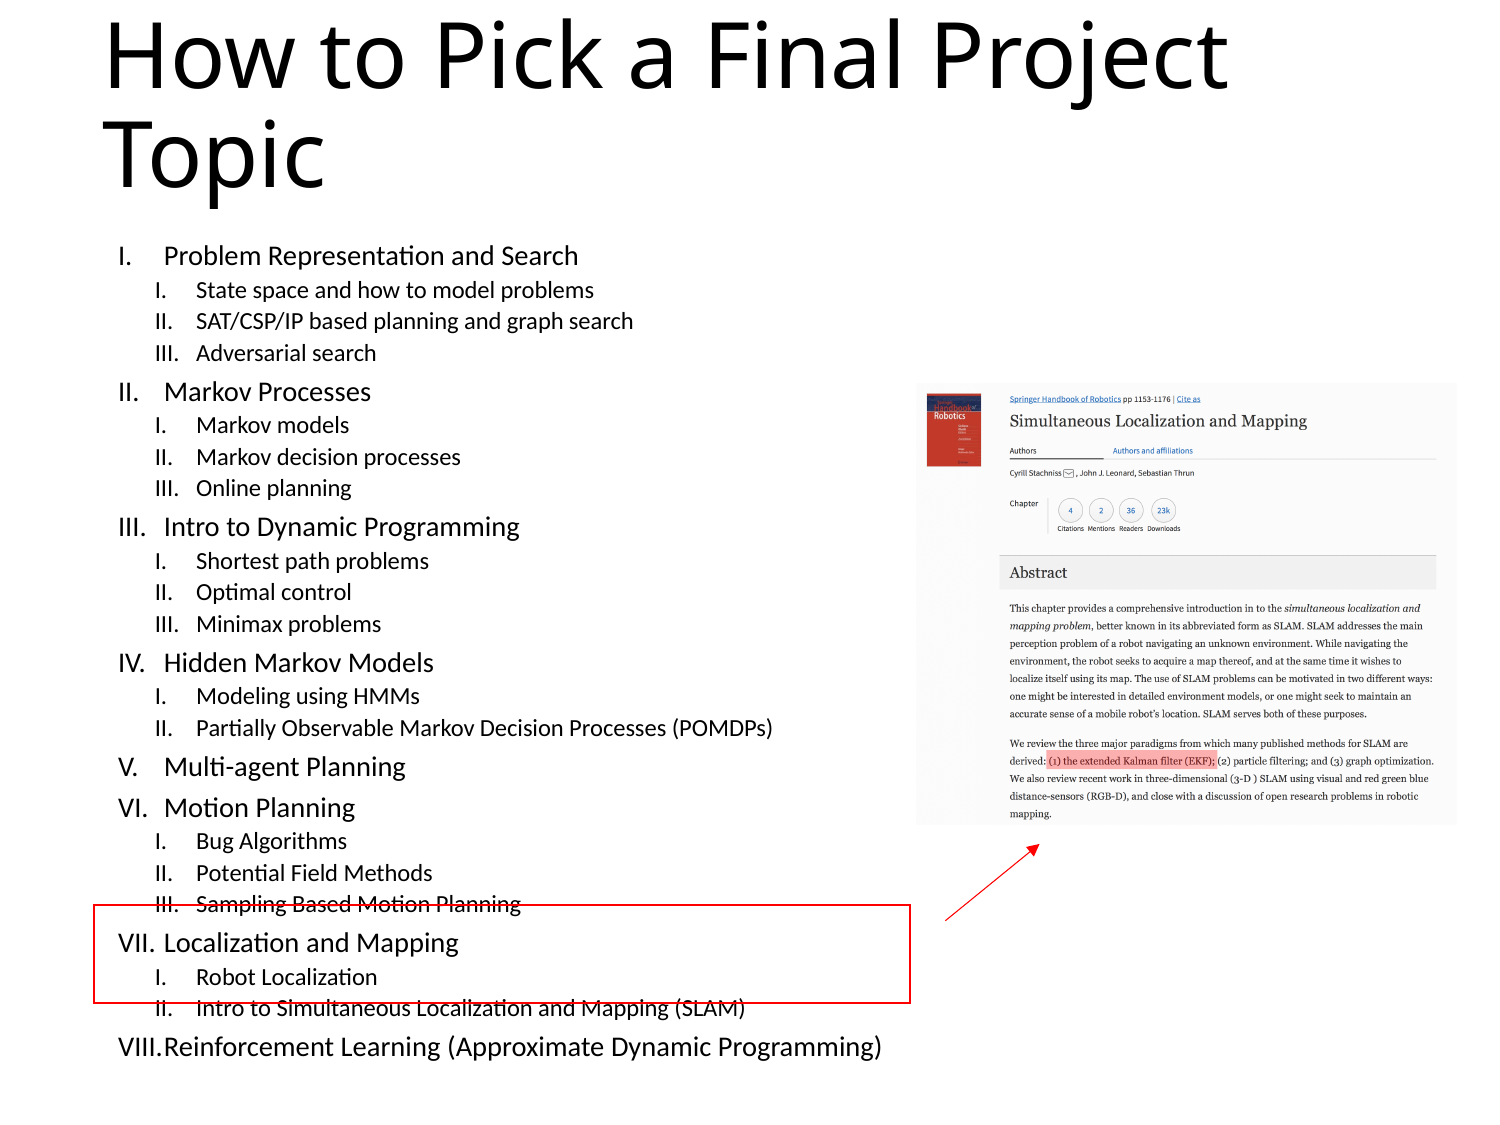

# How to Pick a Final Project Topic
Problem Representation and Search
State space and how to model problems
SAT/CSP/IP based planning and graph search
Adversarial search
Markov Processes
Markov models
Markov decision processes
Online planning
Intro to Dynamic Programming
Shortest path problems
Optimal control
Minimax problems
Hidden Markov Models
Modeling using HMMs
Partially Observable Markov Decision Processes (POMDPs)
Multi-agent Planning
Motion Planning
Bug Algorithms
Potential Field Methods
Sampling Based Motion Planning
Localization and Mapping
Robot Localization
Intro to Simultaneous Localization and Mapping (SLAM)
Reinforcement Learning (Approximate Dynamic Programming)